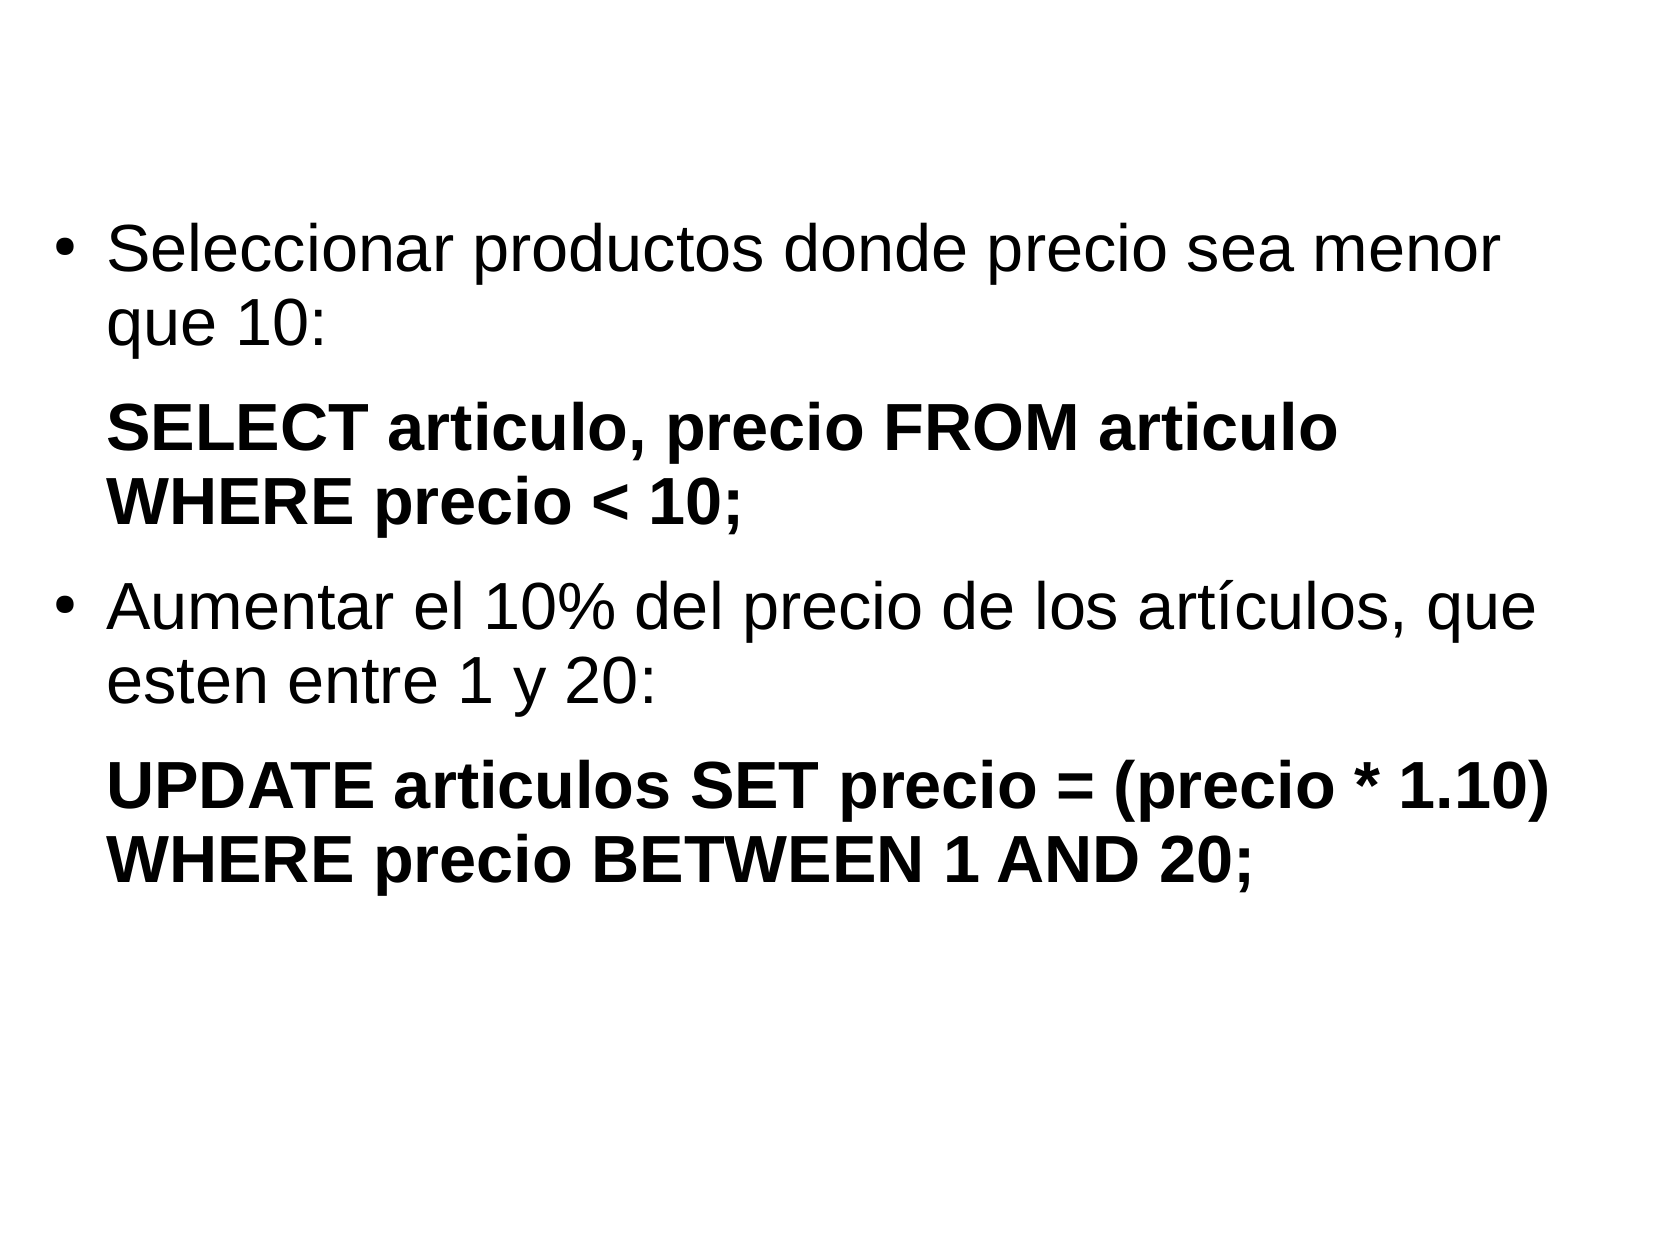

# Seleccionar productos donde precio sea menor que 10:
SELECT articulo, precio FROM articulo WHERE precio < 10;
Aumentar el 10% del precio de los artículos, que esten entre 1 y 20:
UPDATE articulos SET precio = (precio * 1.10) WHERE precio BETWEEN 1 AND 20;